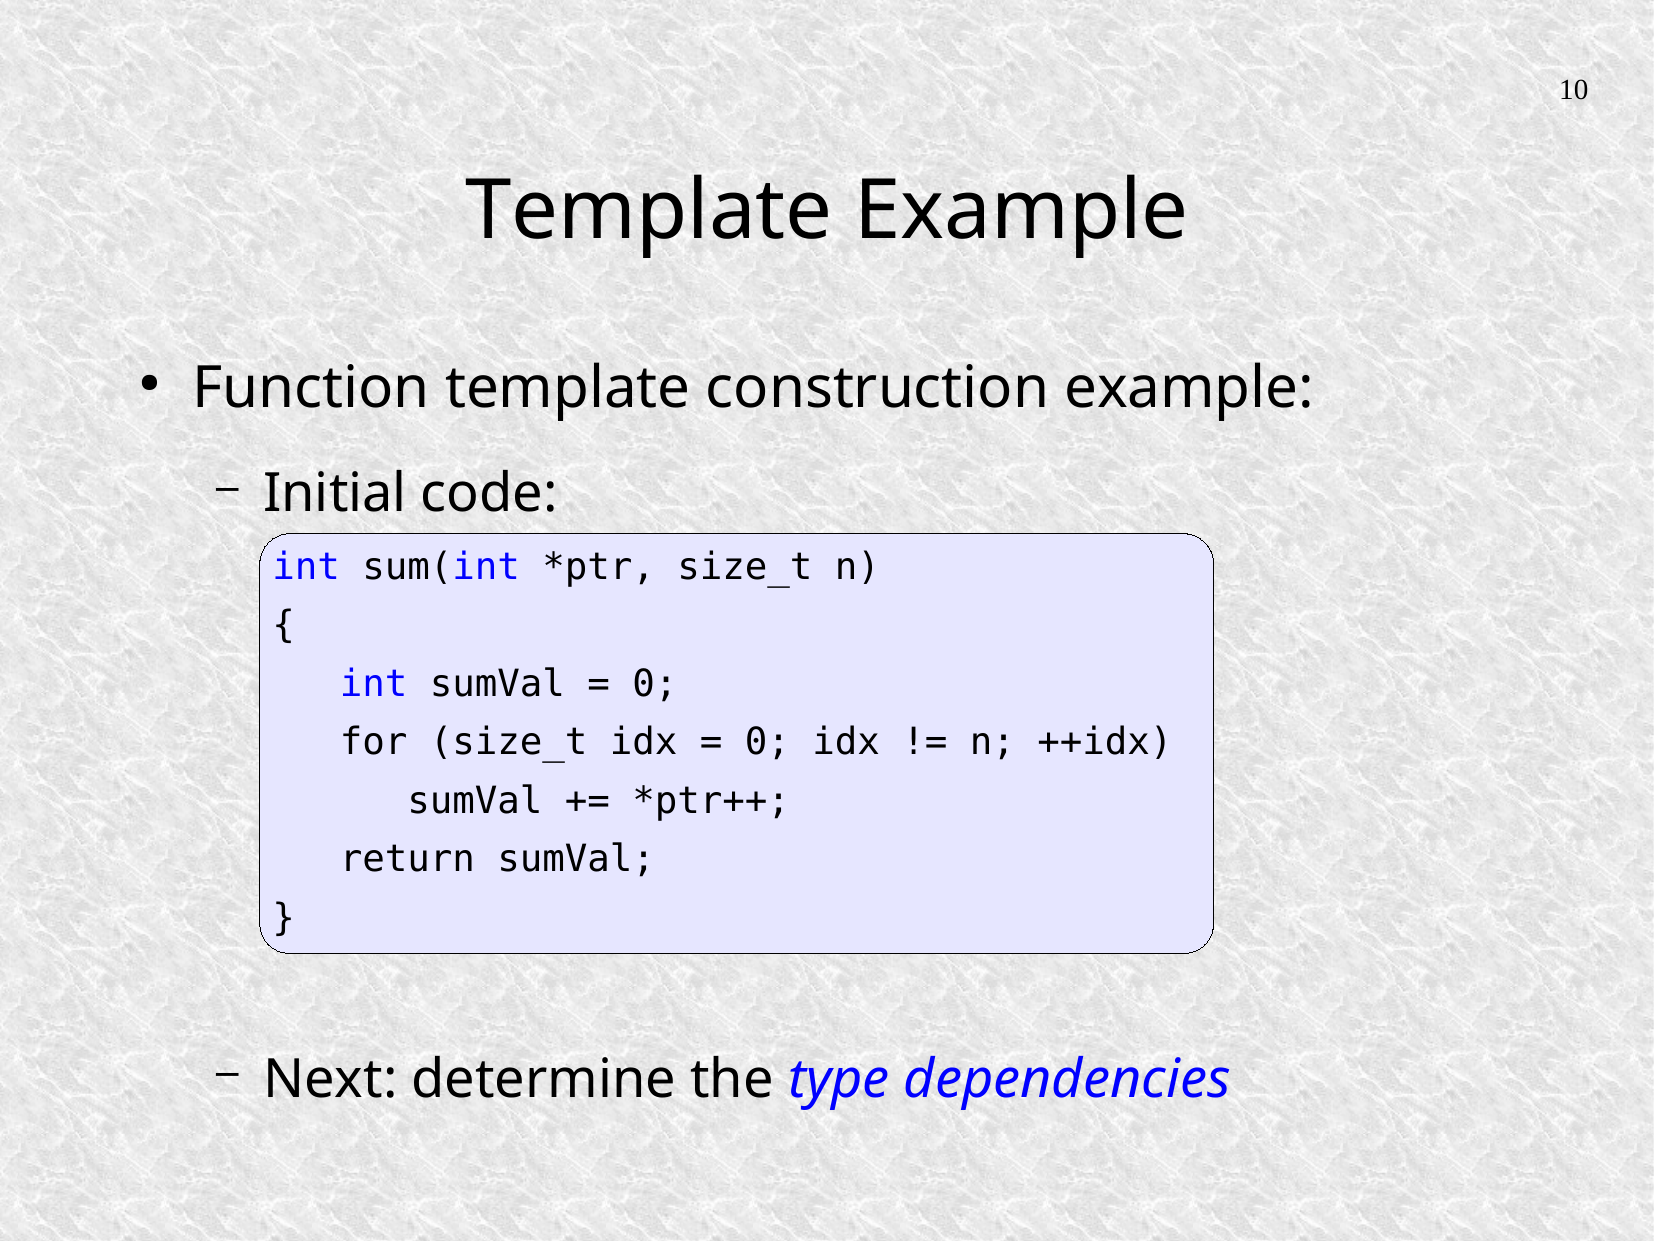

10
# Template Example
Function template construction example:
Initial code:
Next: determine the type dependencies
int sum(int *ptr, size_t n)
{
 int sumVal = 0;
 for (size_t idx = 0; idx != n; ++idx)
 sumVal += *ptr++;
 return sumVal;
}